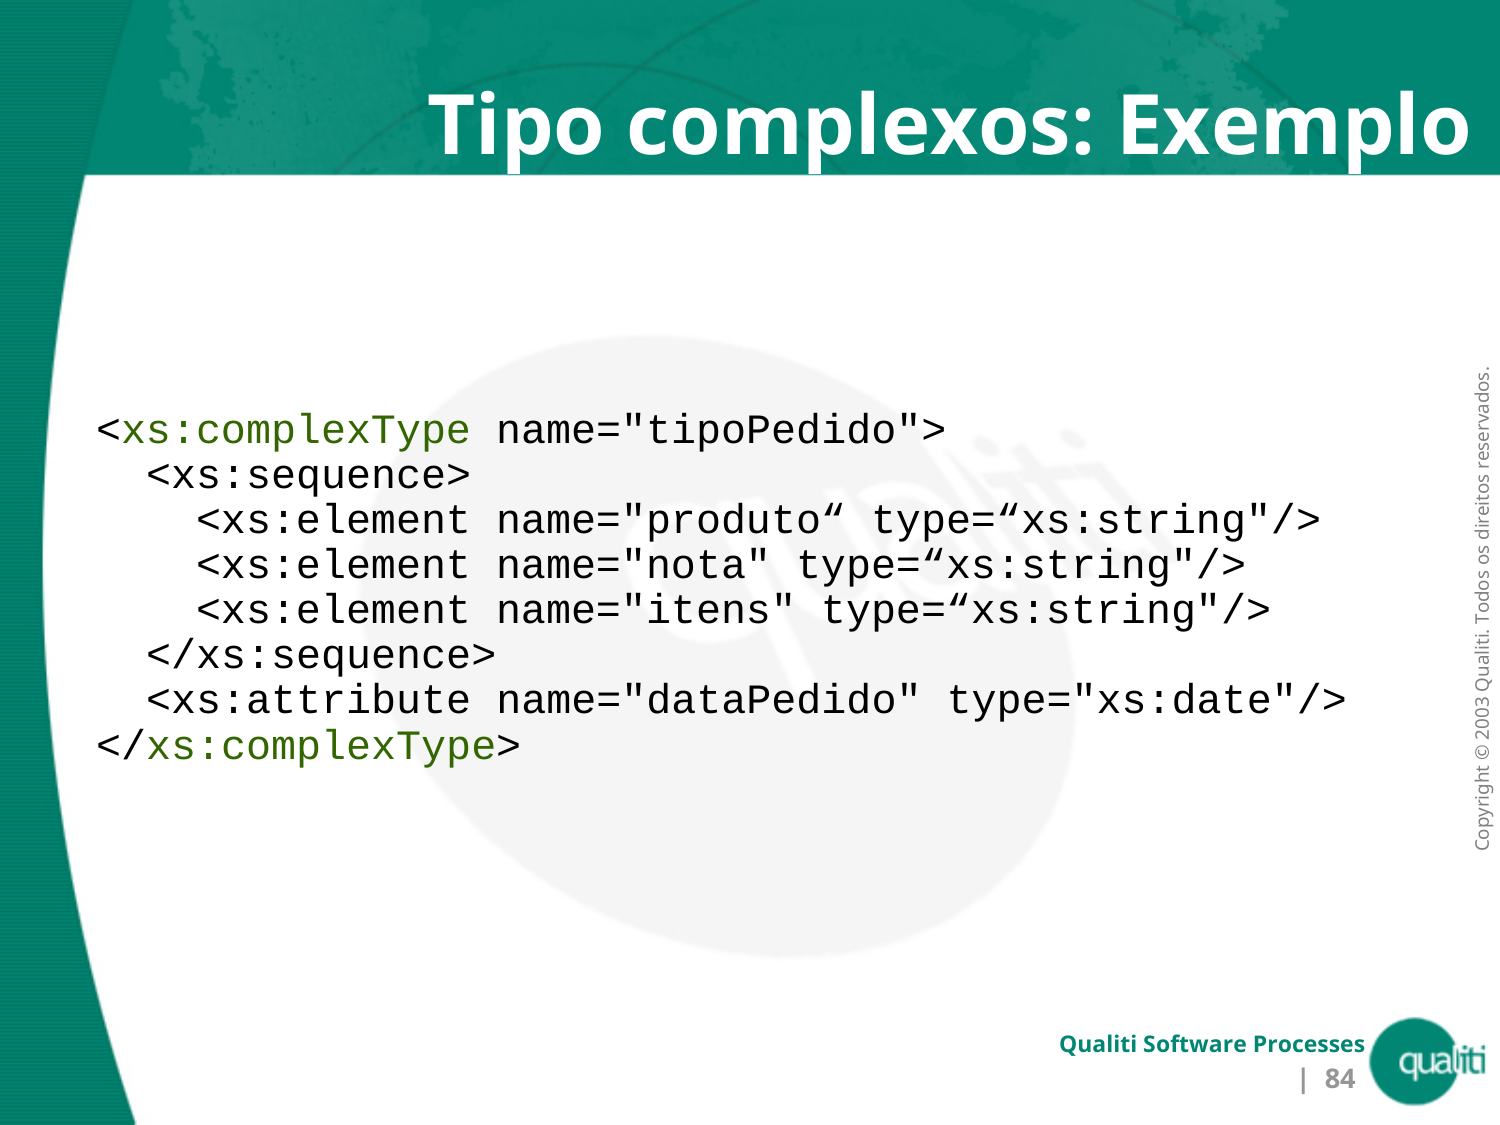

# Tipo complexos: Exemplo
<xs:complexType name="tipoPedido">
 <xs:sequence>
 <xs:element name="produto“ type=“xs:string"/>
 <xs:element name="nota" type=“xs:string"/>
 <xs:element name="itens" type=“xs:string"/>
 </xs:sequence>
 <xs:attribute name="dataPedido" type="xs:date"/>
</xs:complexType>